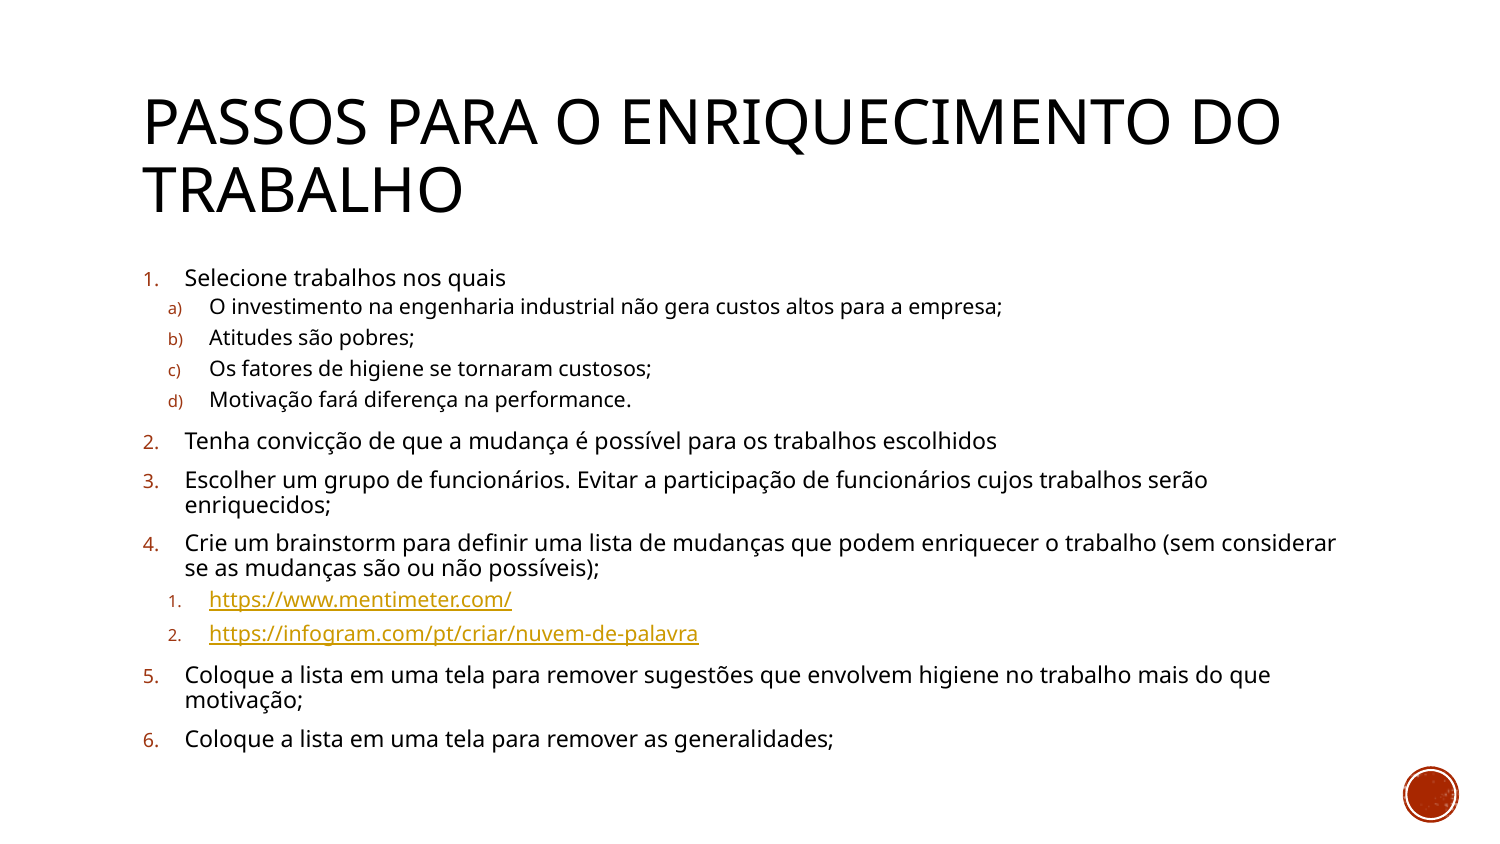

# PASSOS PARA O ENRIQUECIMENTO DO TRABALHO
Selecione trabalhos nos quais
O investimento na engenharia industrial não gera custos altos para a empresa;
Atitudes são pobres;
Os fatores de higiene se tornaram custosos;
Motivação fará diferença na performance.
Tenha convicção de que a mudança é possível para os trabalhos escolhidos
Escolher um grupo de funcionários. Evitar a participação de funcionários cujos trabalhos serão enriquecidos;
Crie um brainstorm para definir uma lista de mudanças que podem enriquecer o trabalho (sem considerar se as mudanças são ou não possíveis);
https://www.mentimeter.com/
https://infogram.com/pt/criar/nuvem-de-palavra
Coloque a lista em uma tela para remover sugestões que envolvem higiene no trabalho mais do que motivação;
Coloque a lista em uma tela para remover as generalidades;